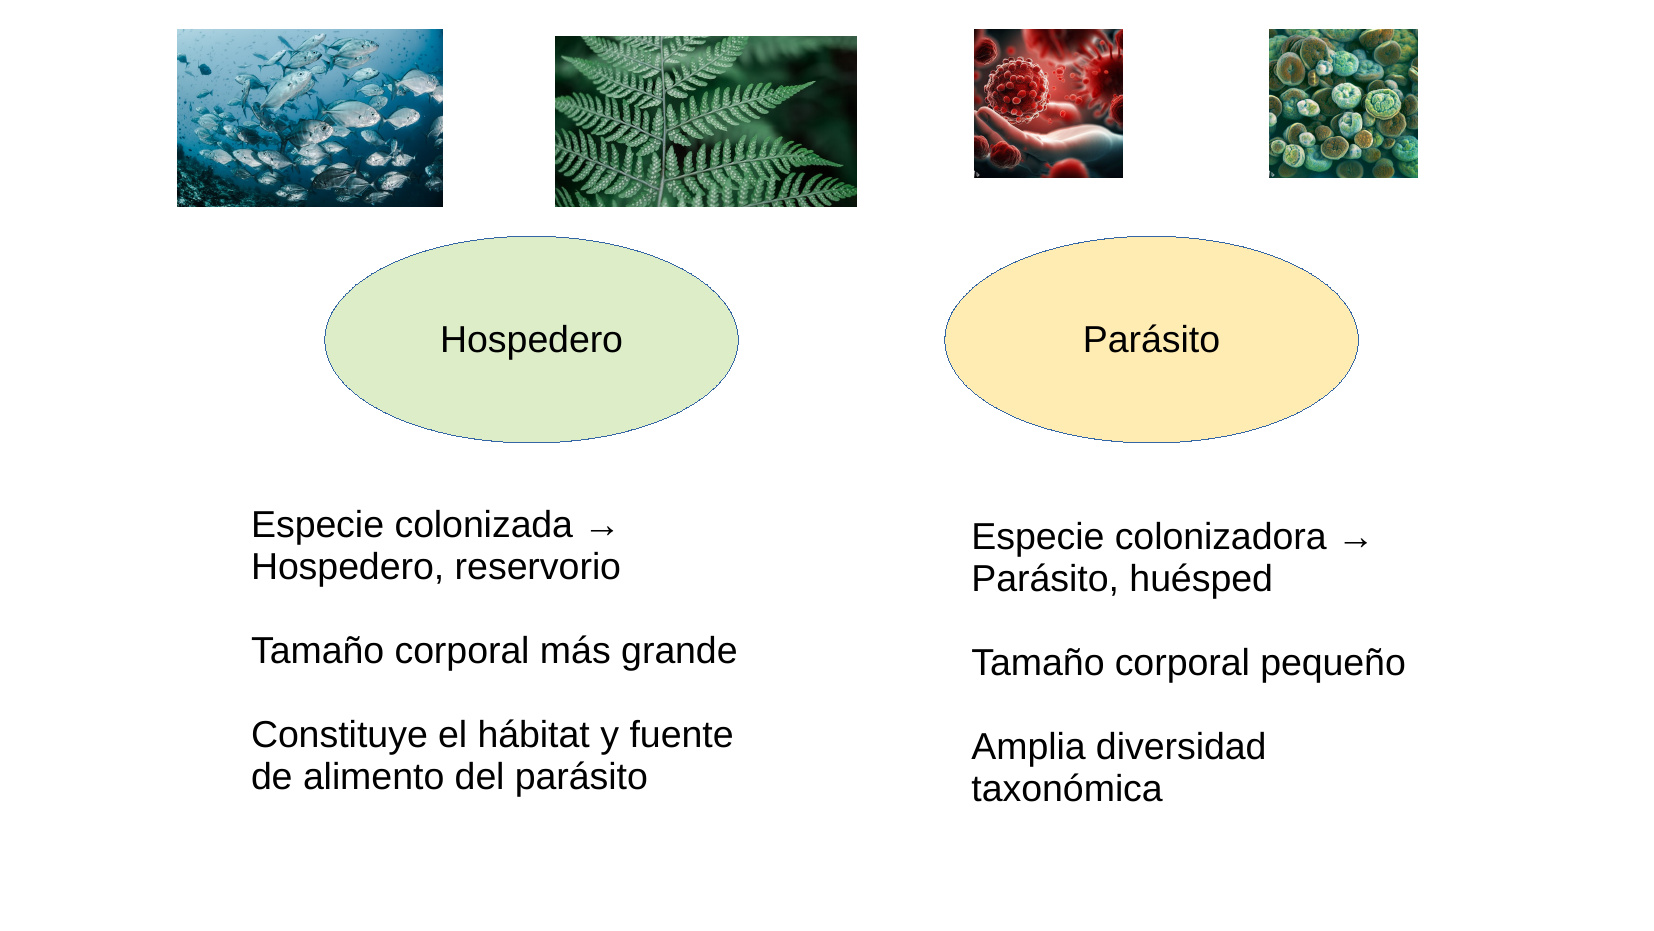

Hospedero
Parásito
Especie colonizada → Hospedero, reservorio
Tamaño corporal más grande
Constituye el hábitat y fuente de alimento del parásito
Especie colonizadora → Parásito, huésped
Tamaño corporal pequeño
Amplia diversidad taxonómica